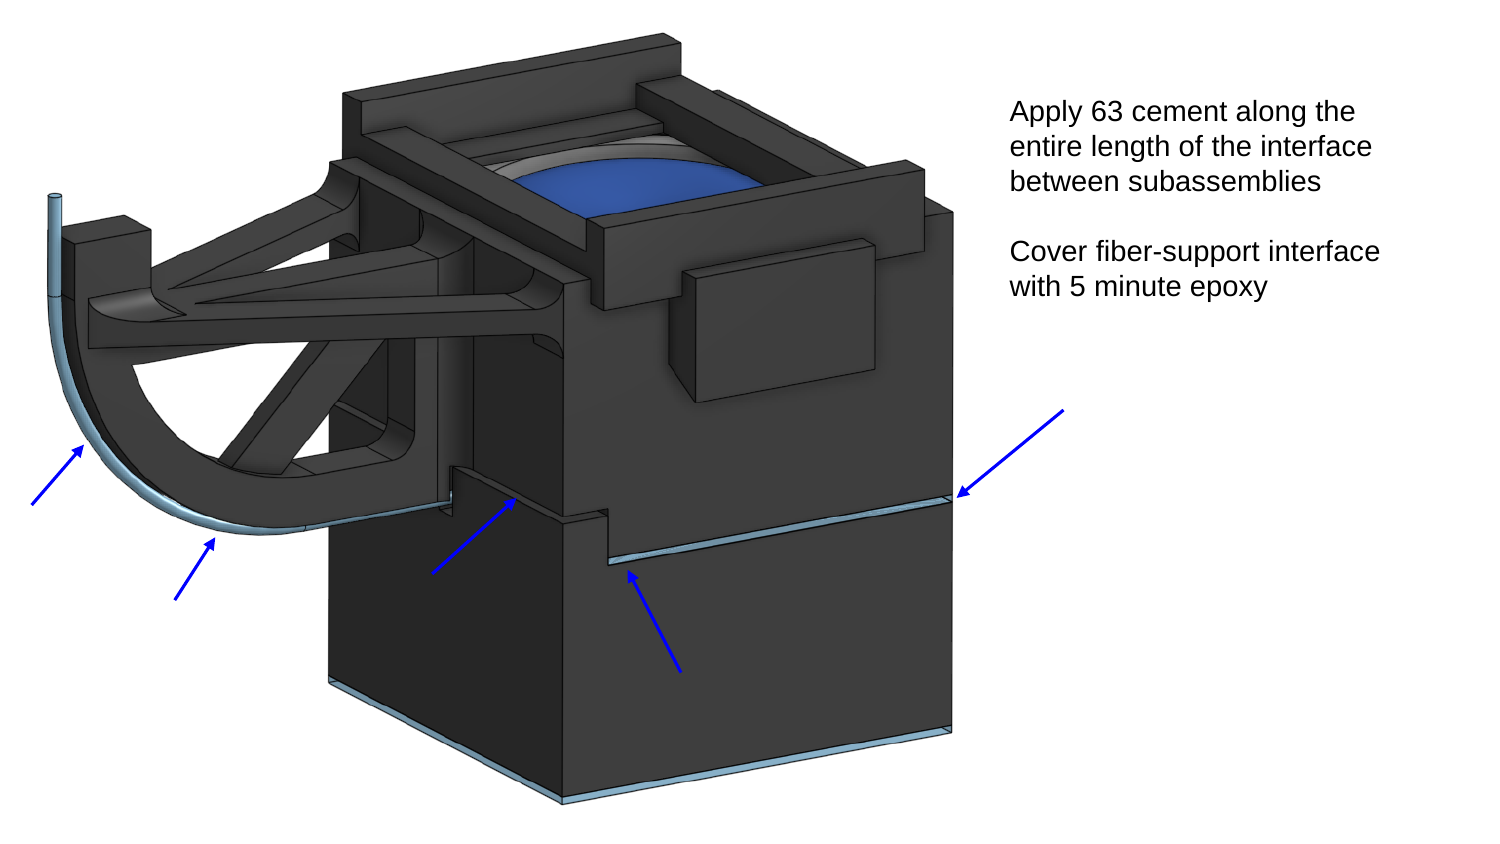

Apply 63 cement along the entire length of the interface between subassemblies
Cover fiber-support interface with 5 minute epoxy